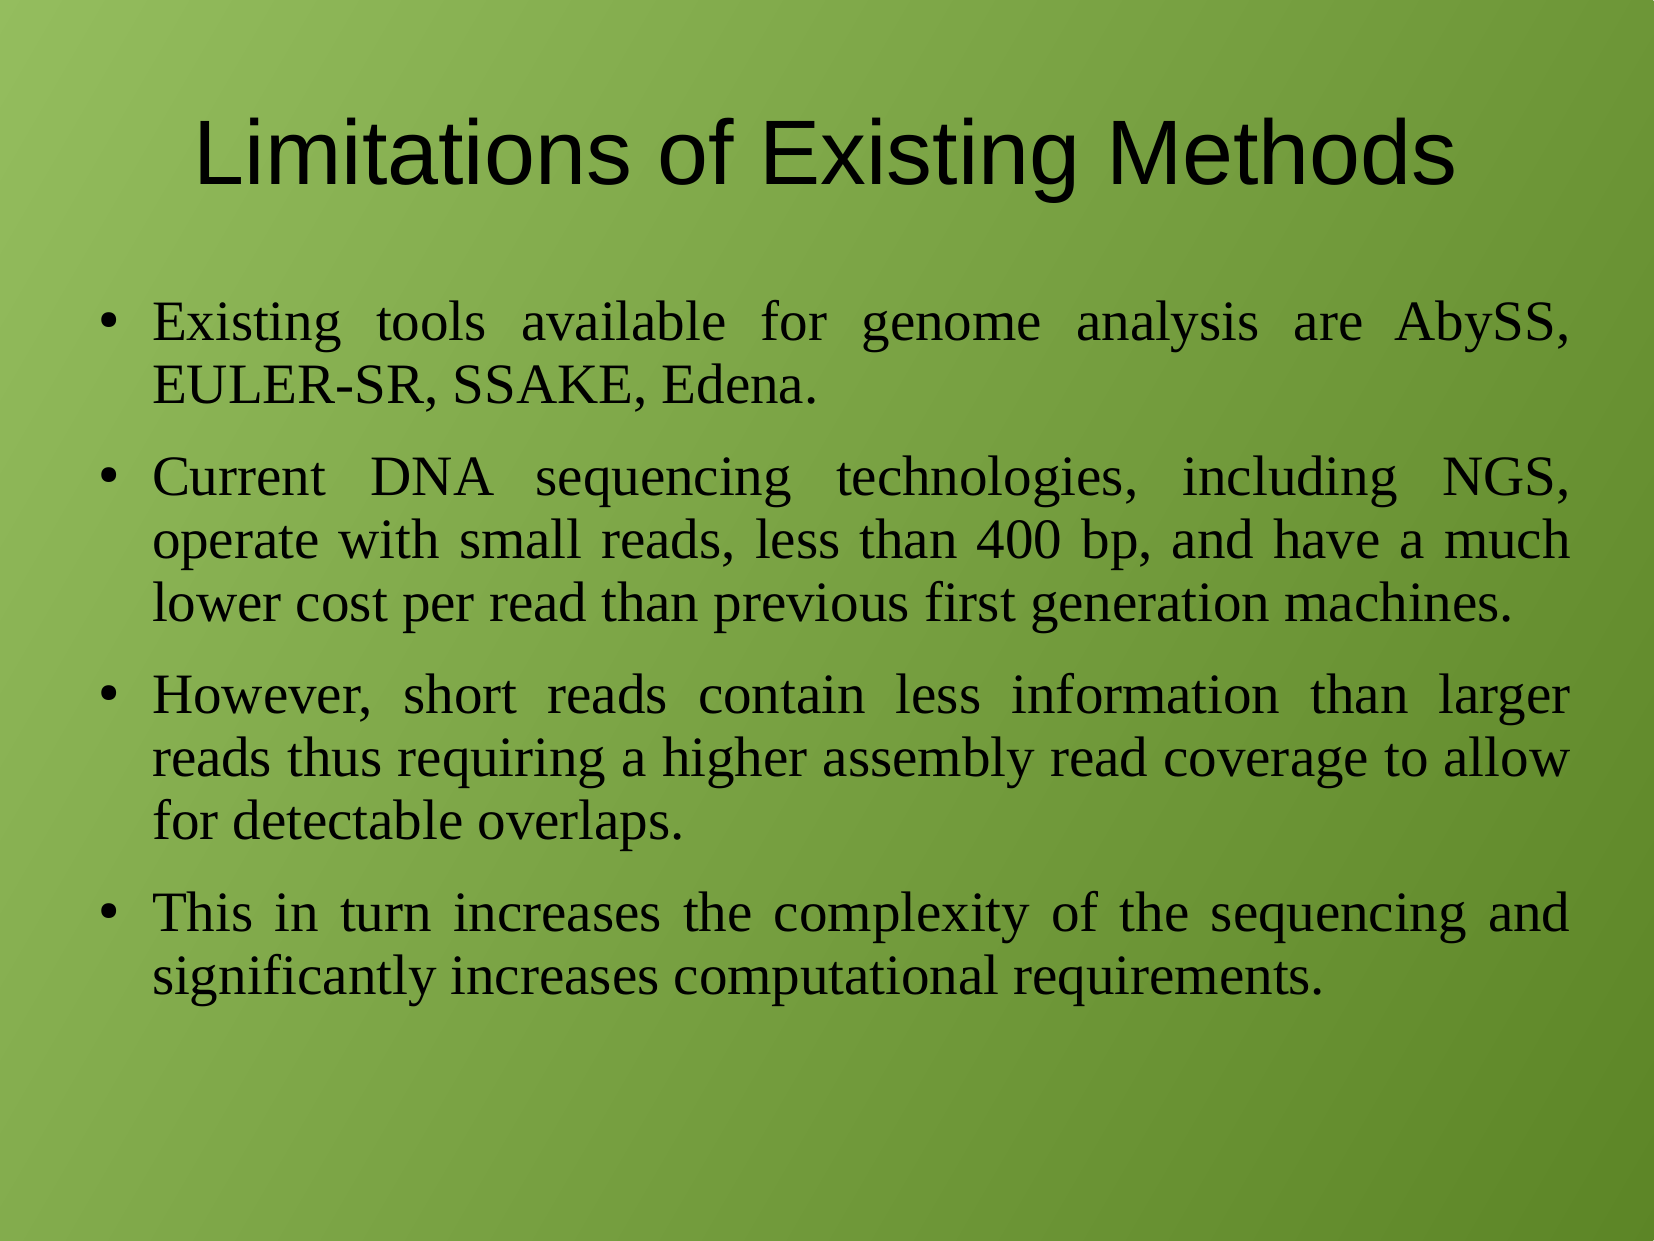

# Limitations of Existing Methods
Existing tools available for genome analysis are AbySS, EULER-SR, SSAKE, Edena.
Current DNA sequencing technologies, including NGS, operate with small reads, less than 400 bp, and have a much lower cost per read than previous first generation machines.
However, short reads contain less information than larger reads thus requiring a higher assembly read coverage to allow for detectable overlaps.
This in turn increases the complexity of the sequencing and significantly increases computational requirements.